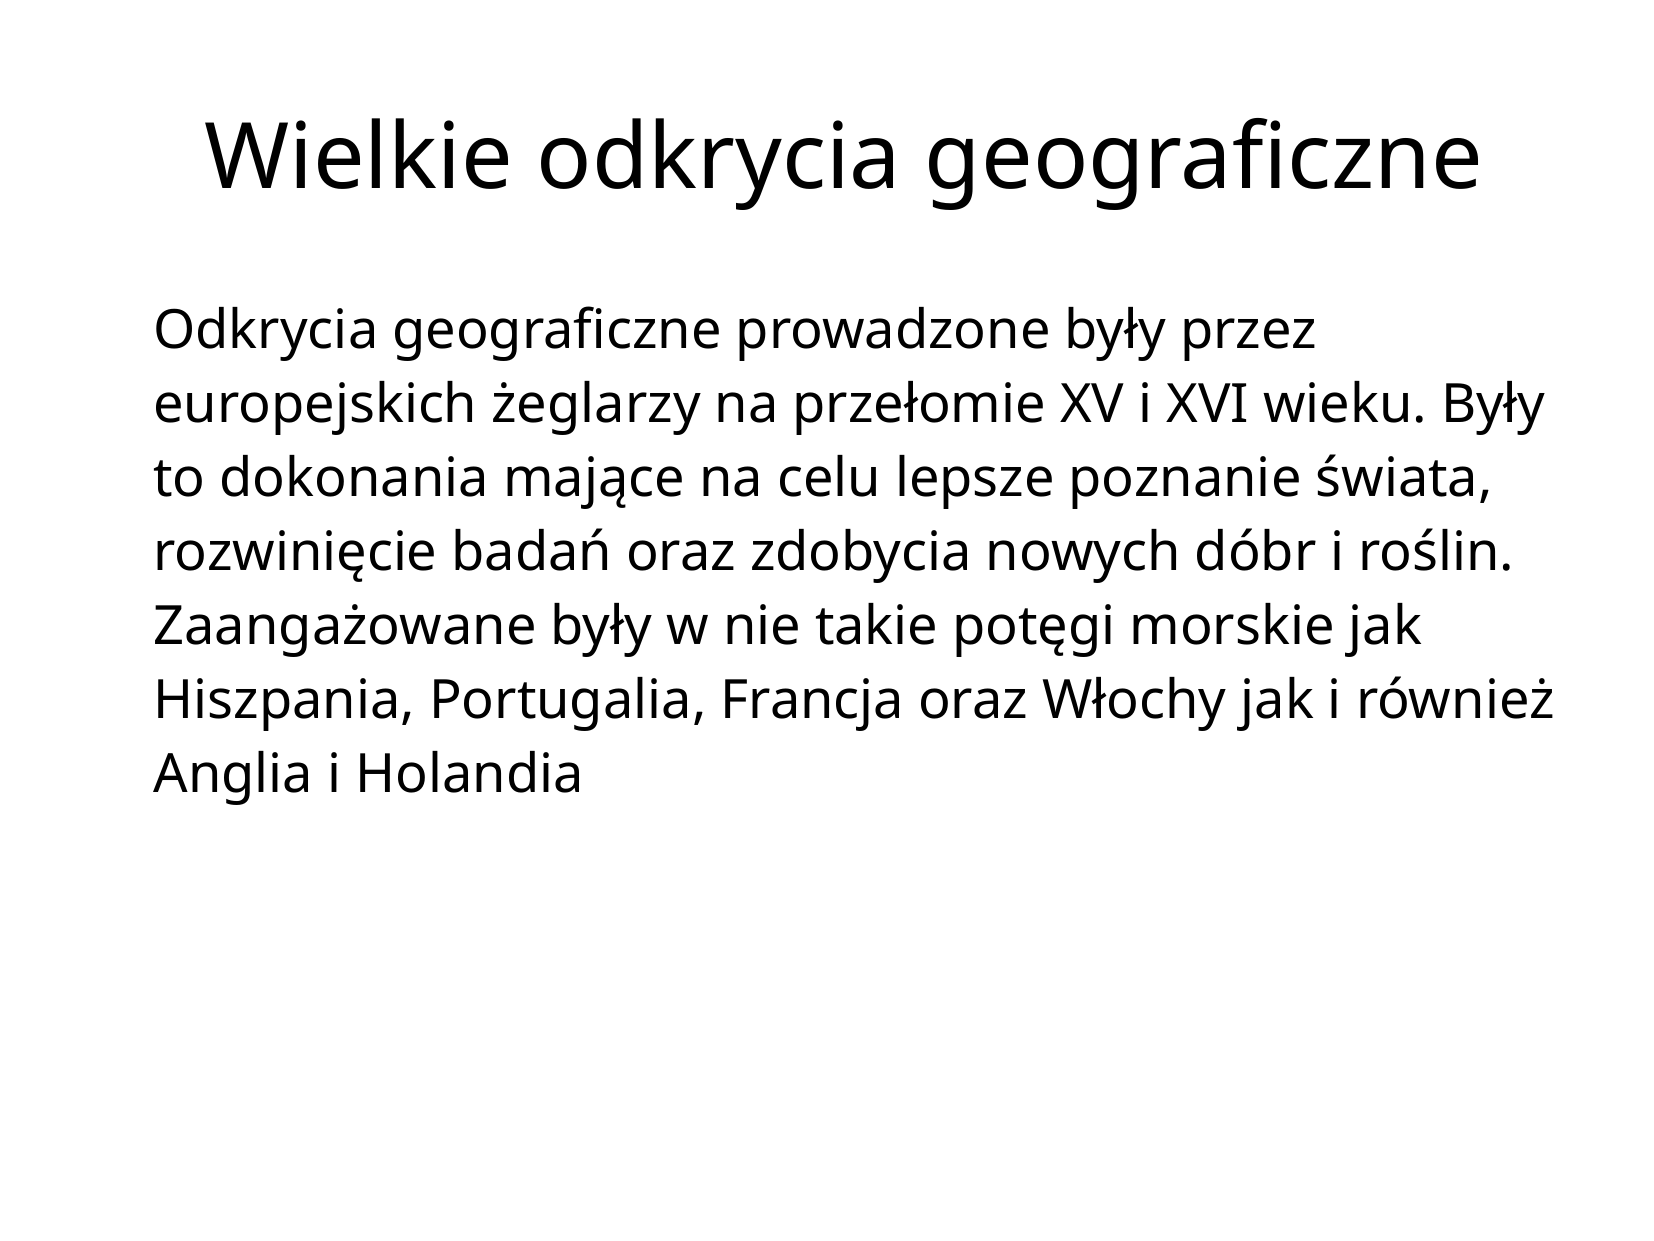

# Wielkie odkrycia geograficzne
Odkrycia geograficzne prowadzone były przez europejskich żeglarzy na przełomie XV i XVI wieku. Były to dokonania mające na celu lepsze poznanie świata, rozwinięcie badań oraz zdobycia nowych dóbr i roślin. Zaangażowane były w nie takie potęgi morskie jak Hiszpania, Portugalia, Francja oraz Włochy jak i również Anglia i Holandia